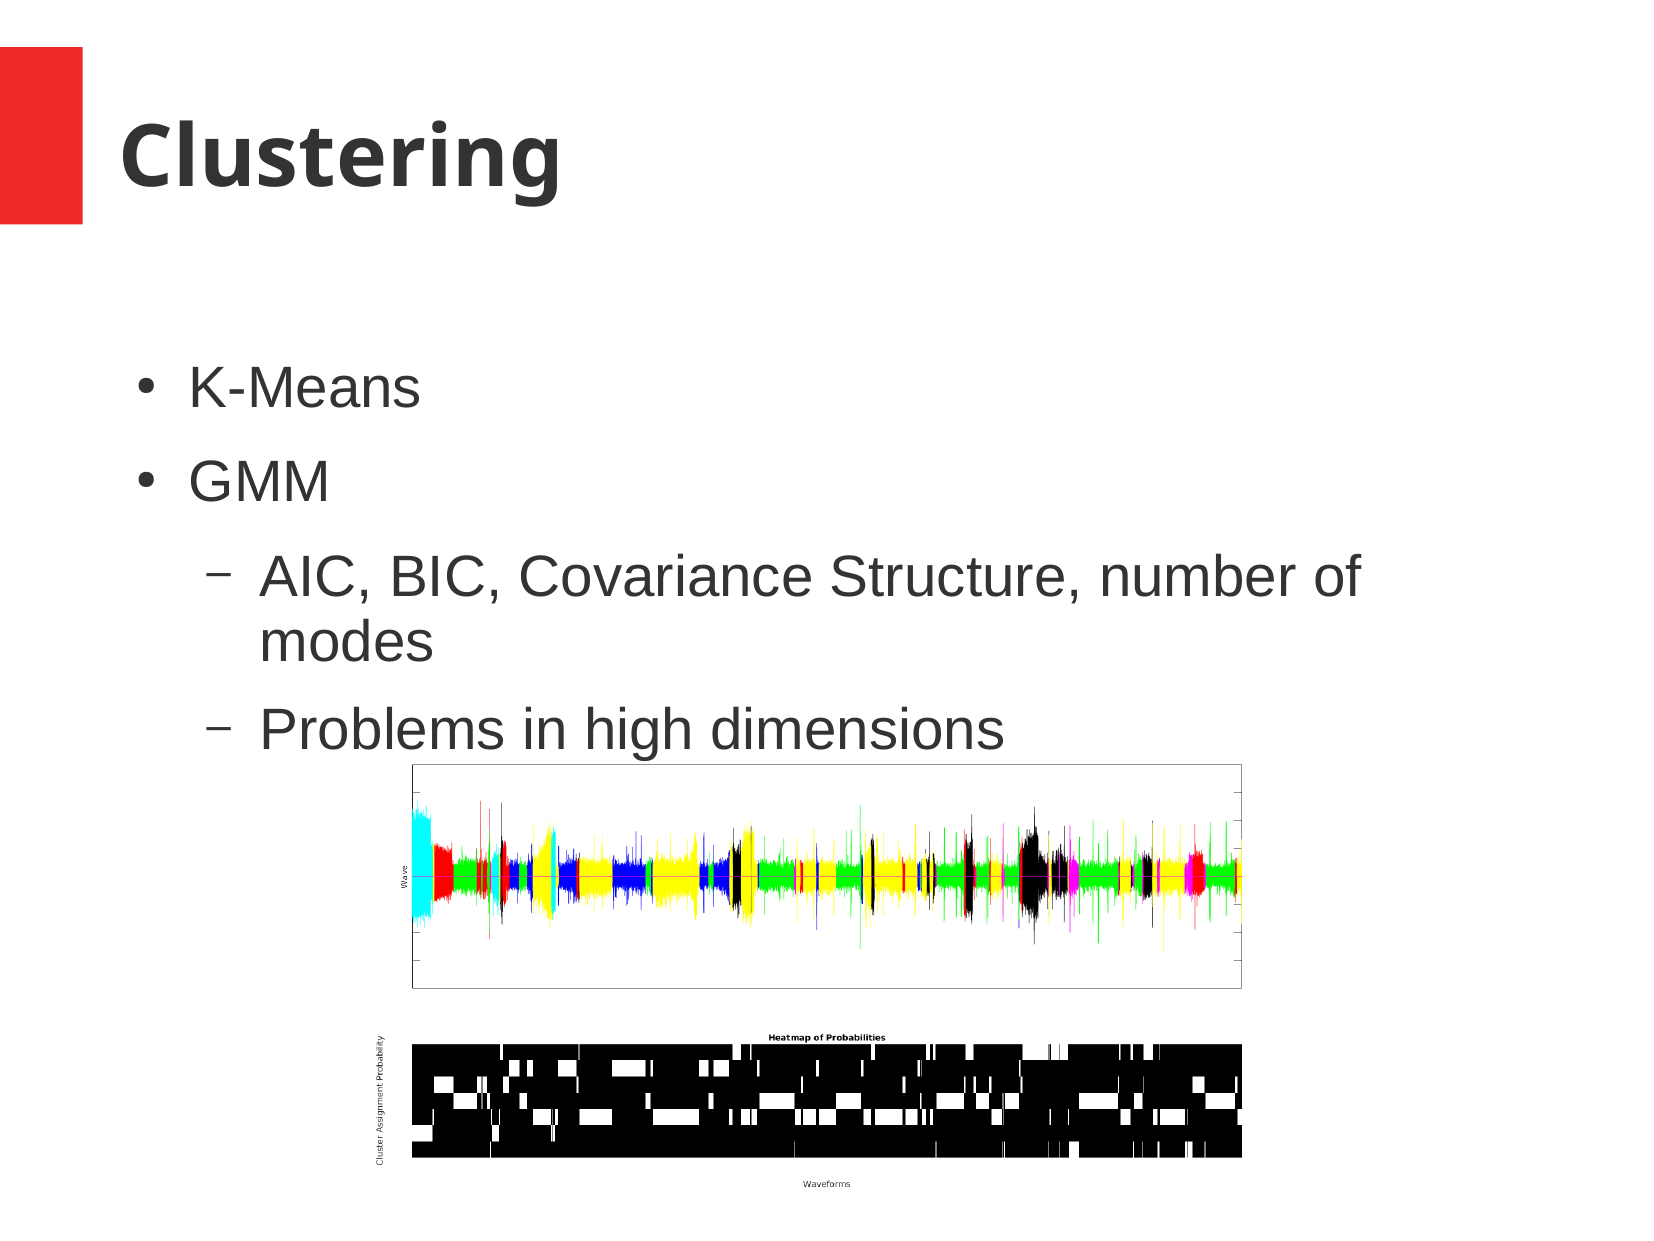

# Clustering
K-Means
GMM
AIC, BIC, Covariance Structure, number of modes
Problems in high dimensions